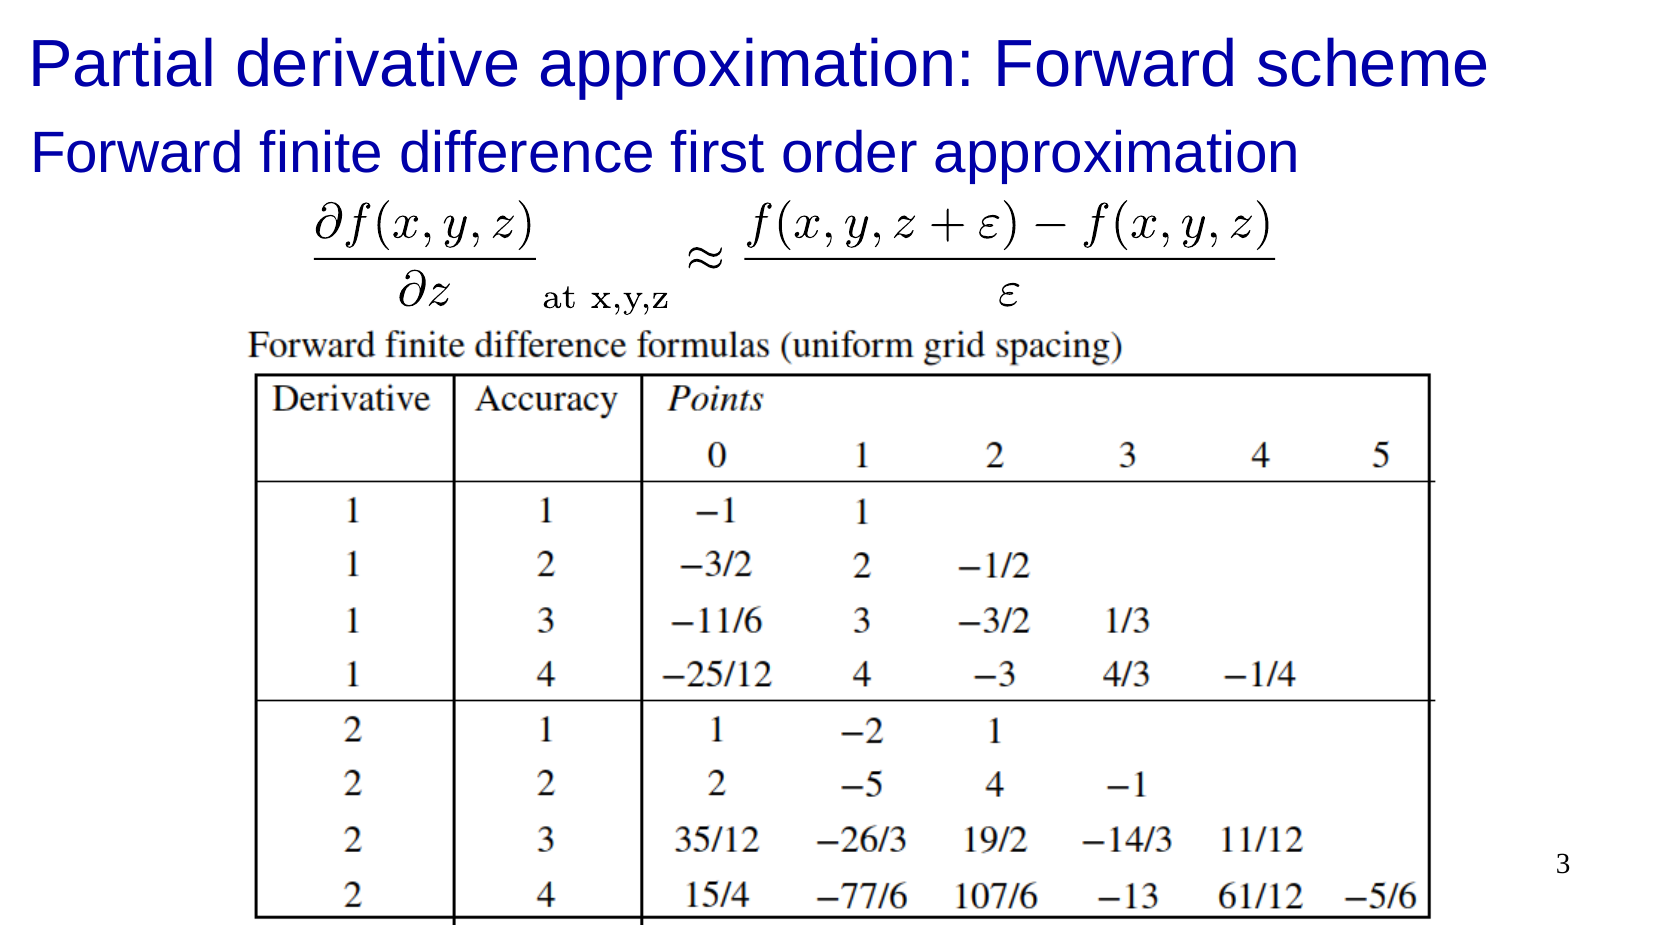

# Partial derivative approximation: Forward scheme
Forward finite difference first order approximation
3